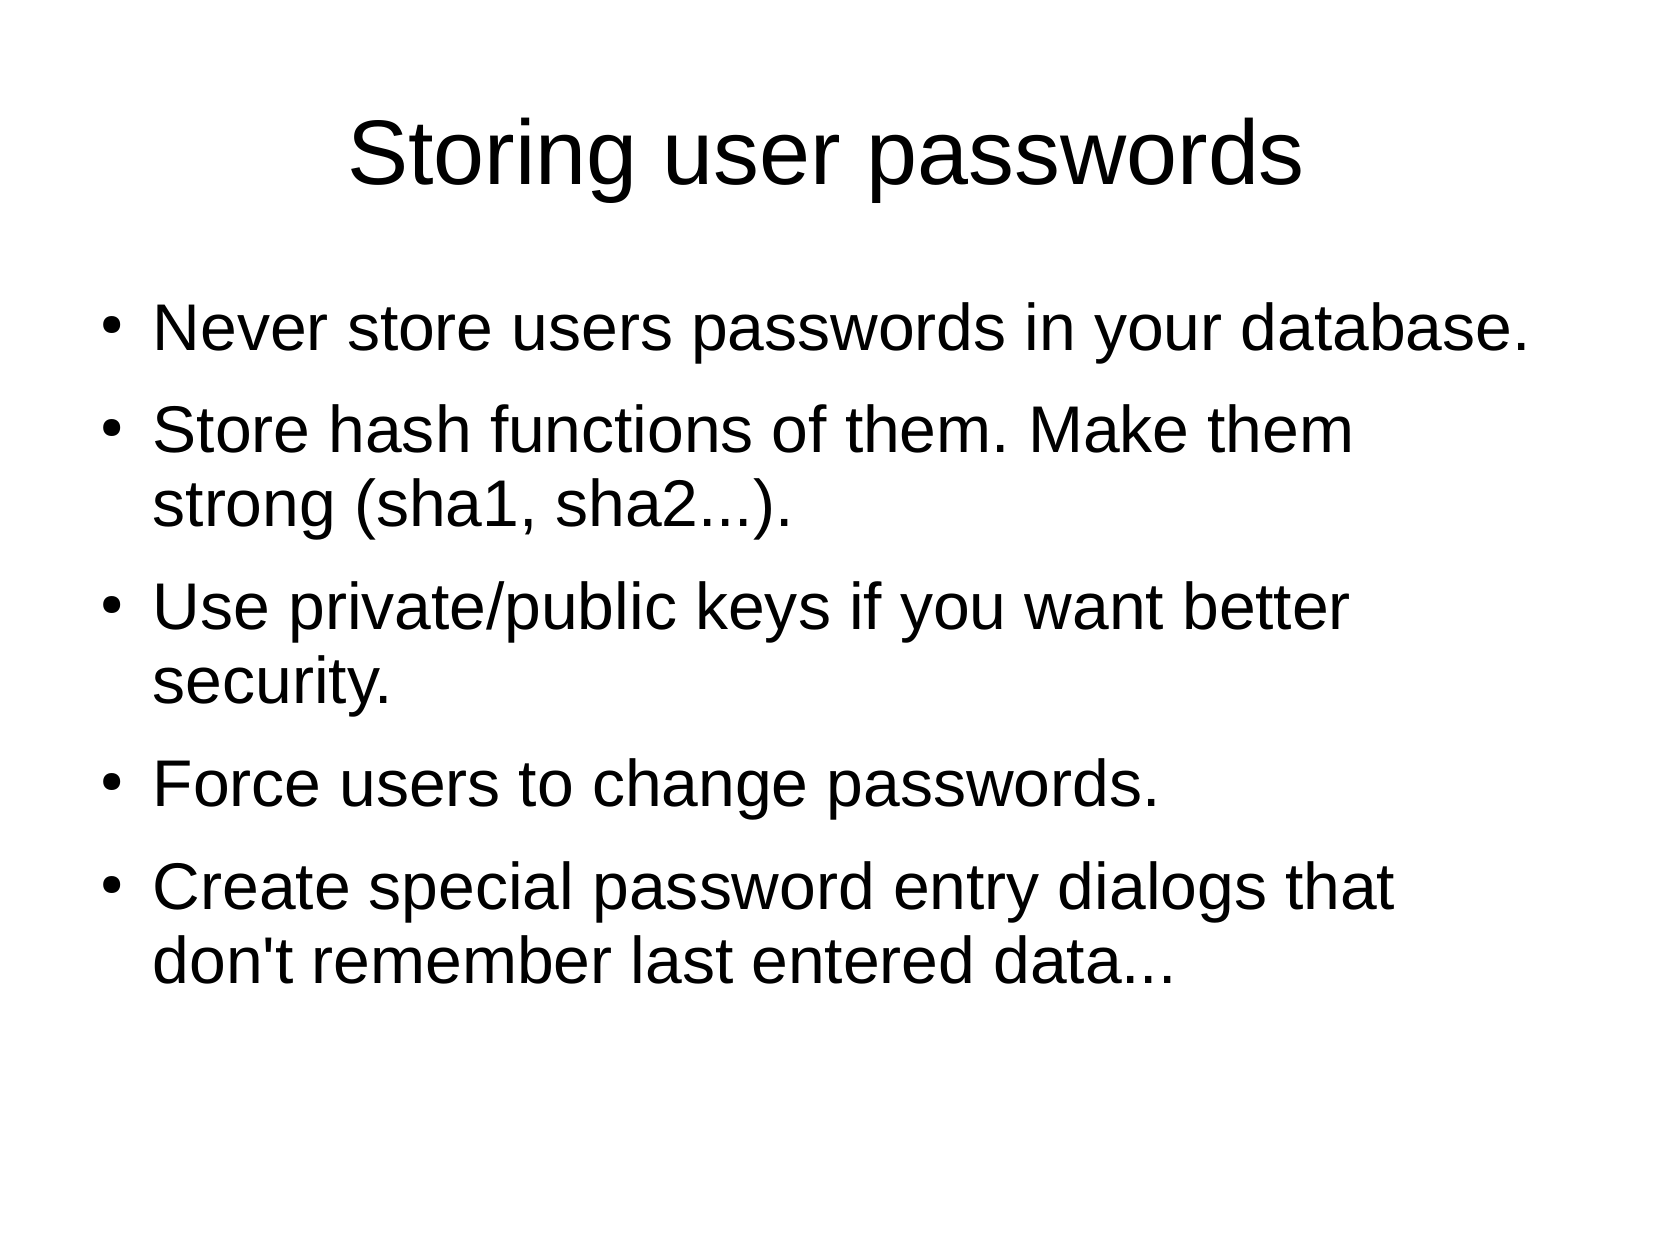

# Storing user passwords
Never store users passwords in your database.
Store hash functions of them. Make them strong (sha1, sha2...).
Use private/public keys if you want better security.
Force users to change passwords.
Create special password entry dialogs that don't remember last entered data...